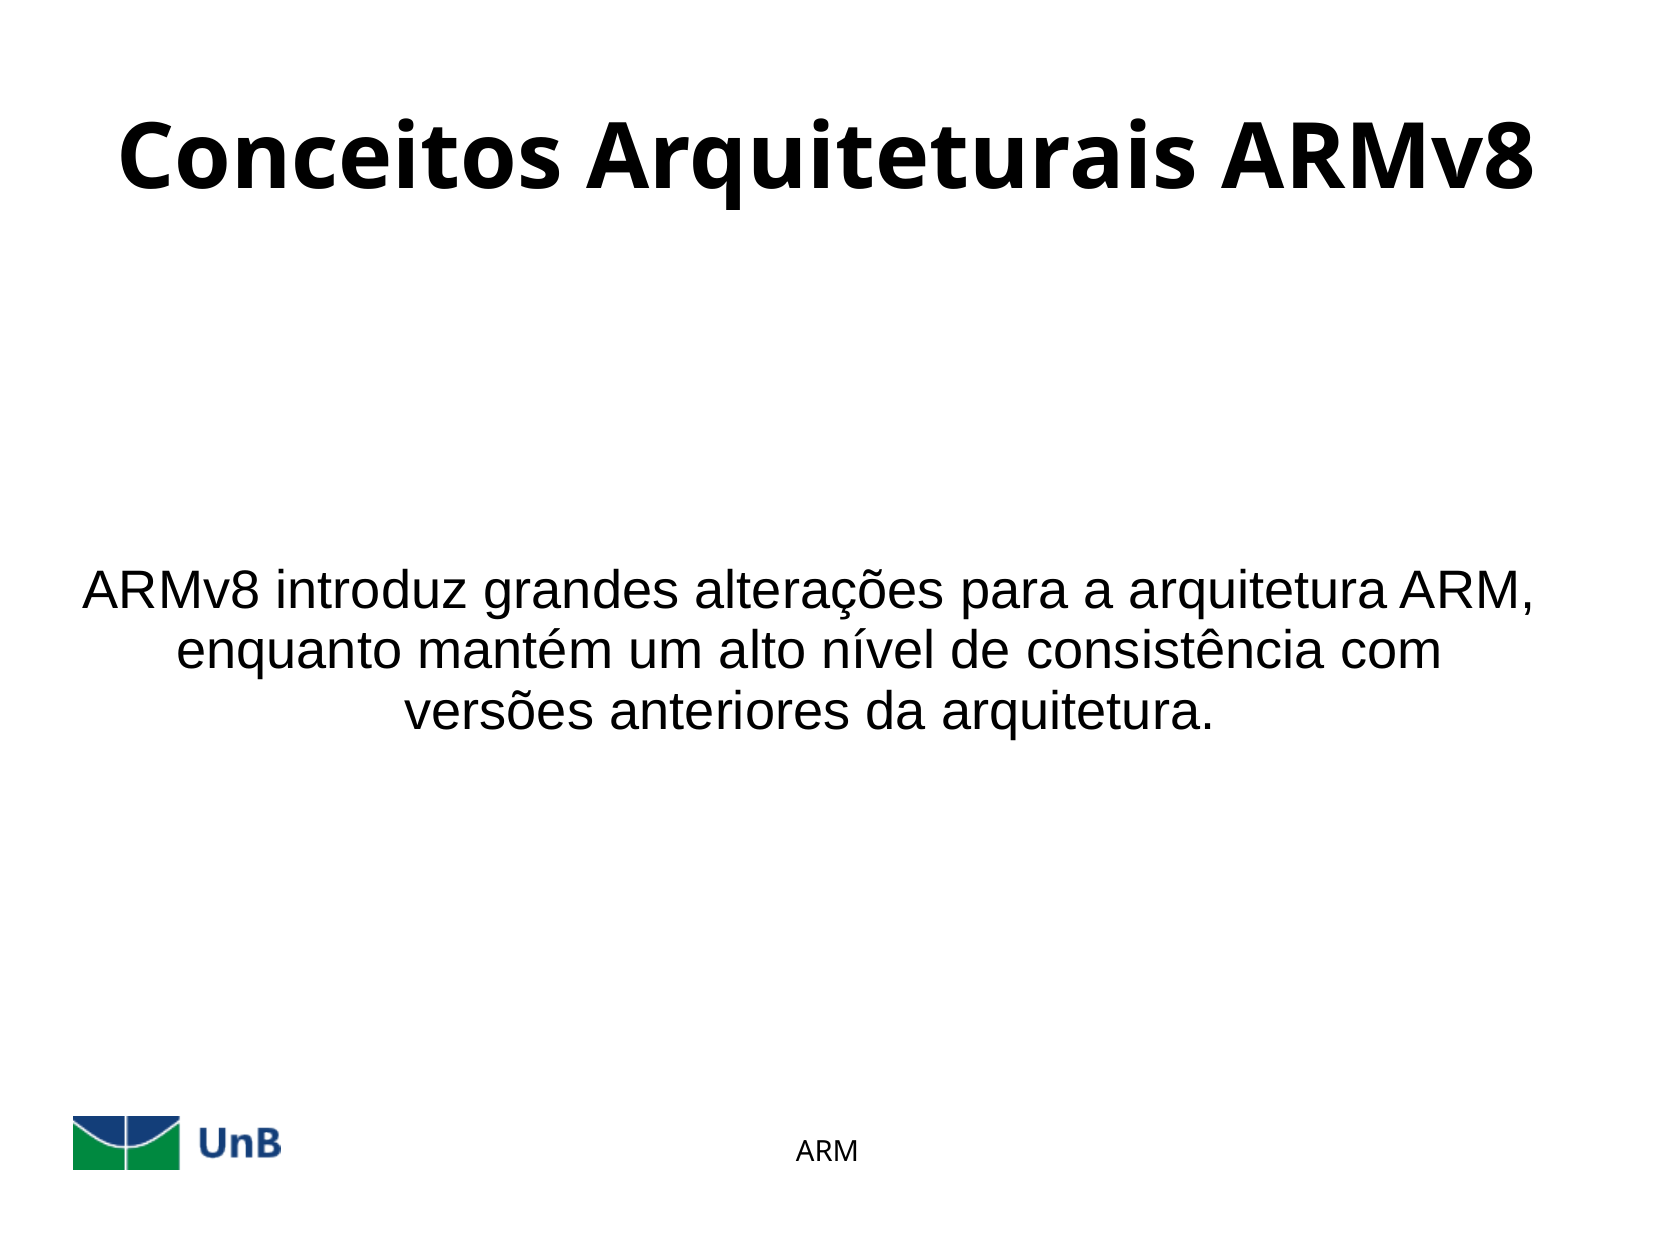

# Conceitos Arquiteturais ARMv8
ARMv8 introduz grandes alterações para a arquitetura ARM, enquanto mantém um alto nível de consistência com versões anteriores da arquitetura.
ARM